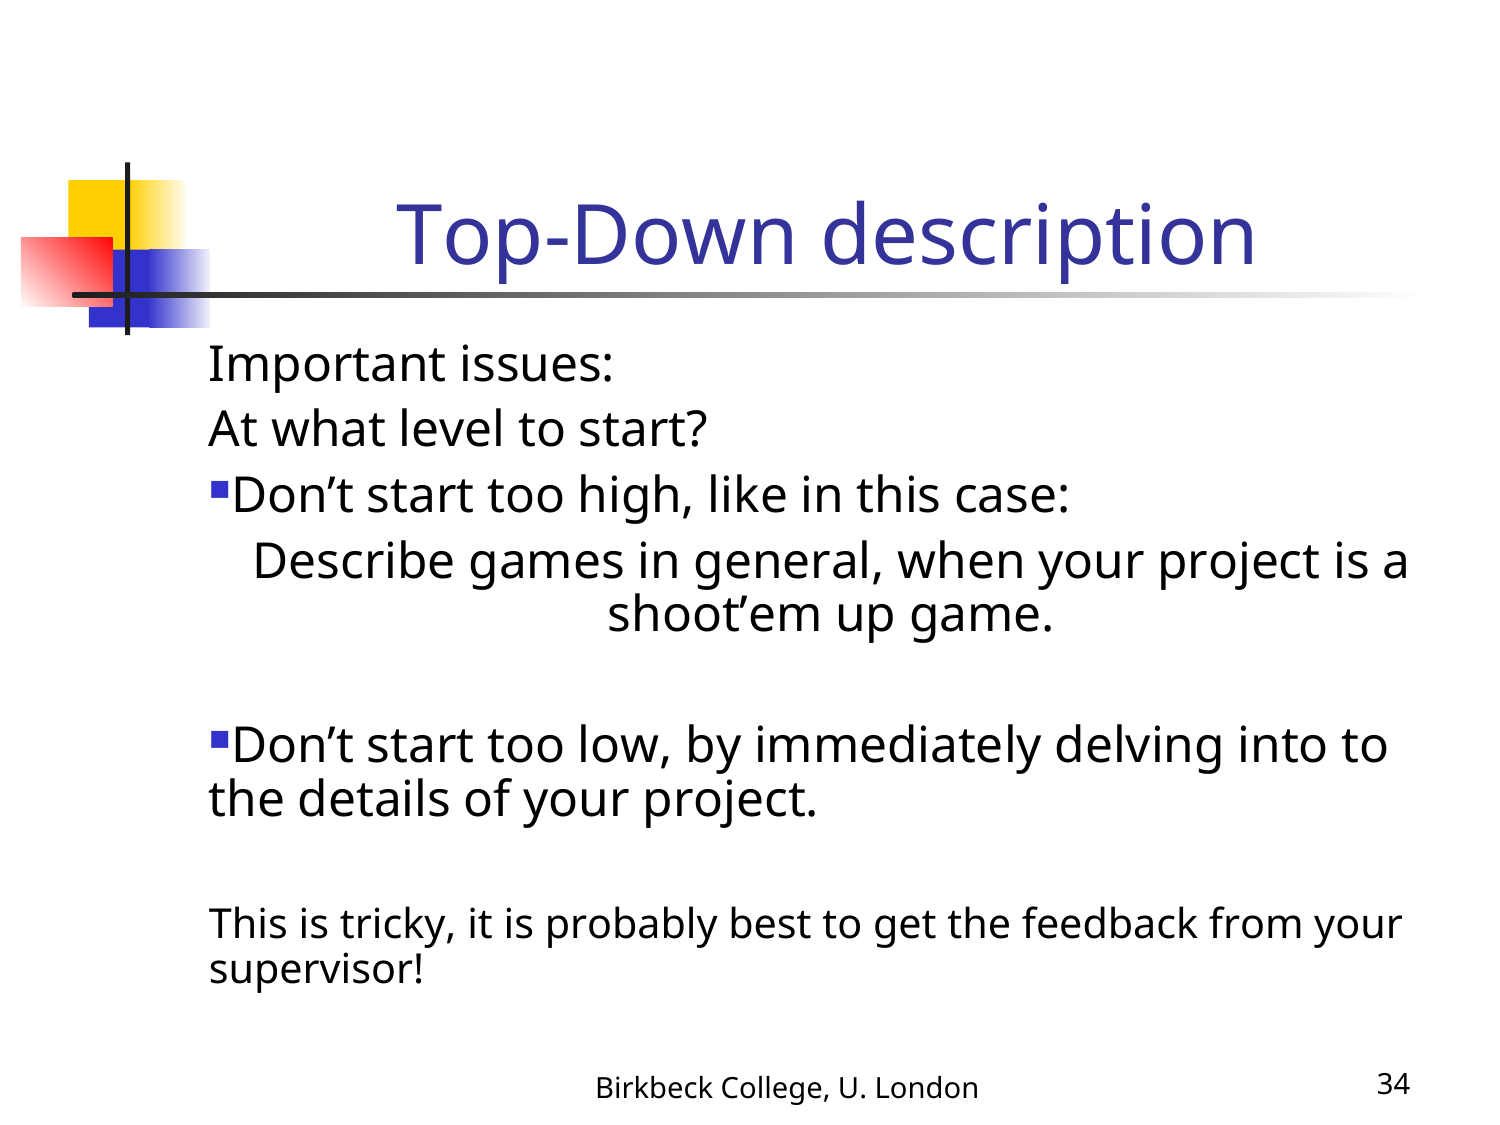

# Top-Down description
Important issues:
At what level to start?
Don’t start too high, like in this case:
Describe games in general, when your project is a shoot’em up game.
Don’t start too low, by immediately delving into to the details of your project.
This is tricky, it is probably best to get the feedback from your supervisor!
Birkbeck College, U. London